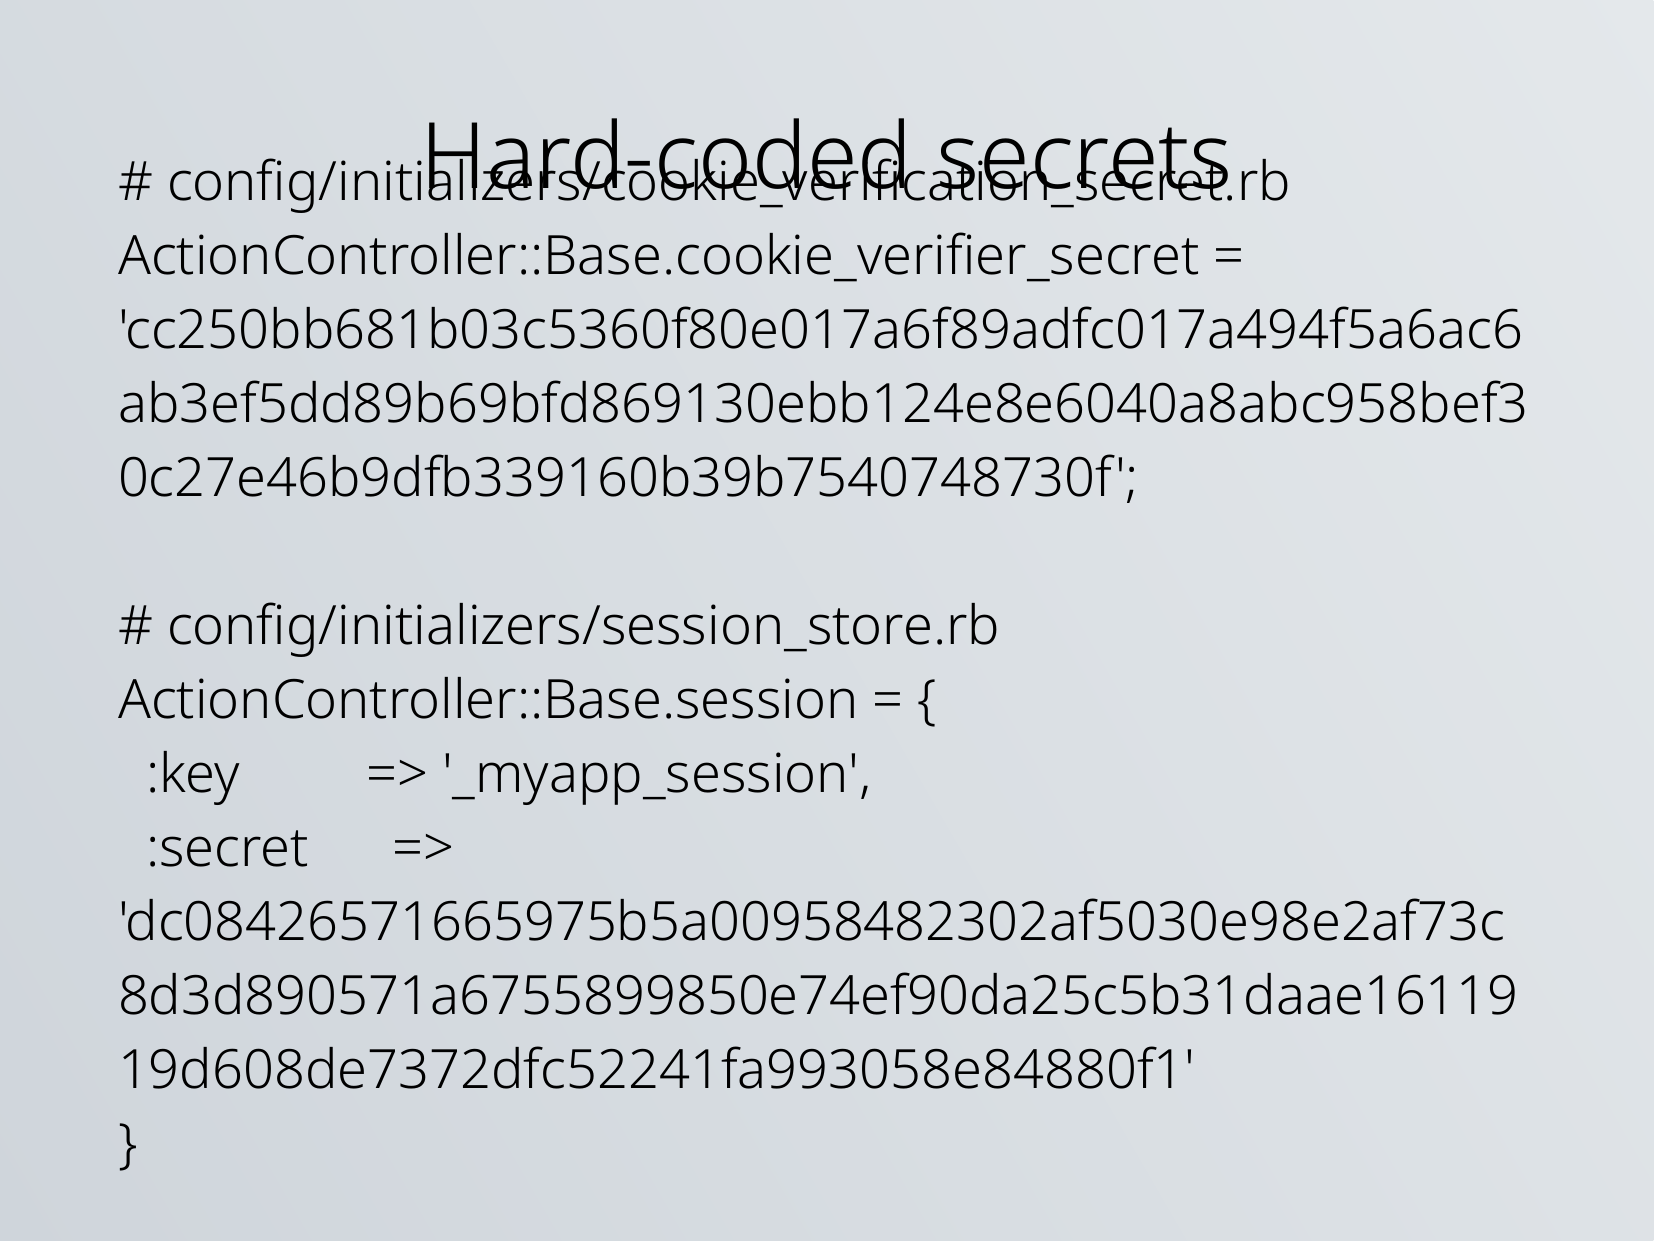

# Hard-coded secrets
# config/initializers/cookie_verification_secret.rb
ActionController::Base.cookie_verifier_secret = 'cc250bb681b03c5360f80e017a6f89adfc017a494f5a6ac6ab3ef5dd89b69bfd869130ebb124e8e6040a8abc958bef30c27e46b9dfb339160b39b7540748730f';
# config/initializers/session_store.rb
ActionController::Base.session = {
 :key => '_myapp_session',
 :secret => 'dc08426571665975b5a00958482302af5030e98e2af73c8d3d890571a6755899850e74ef90da25c5b31daae1611919d608de7372dfc52241fa993058e84880f1'
}